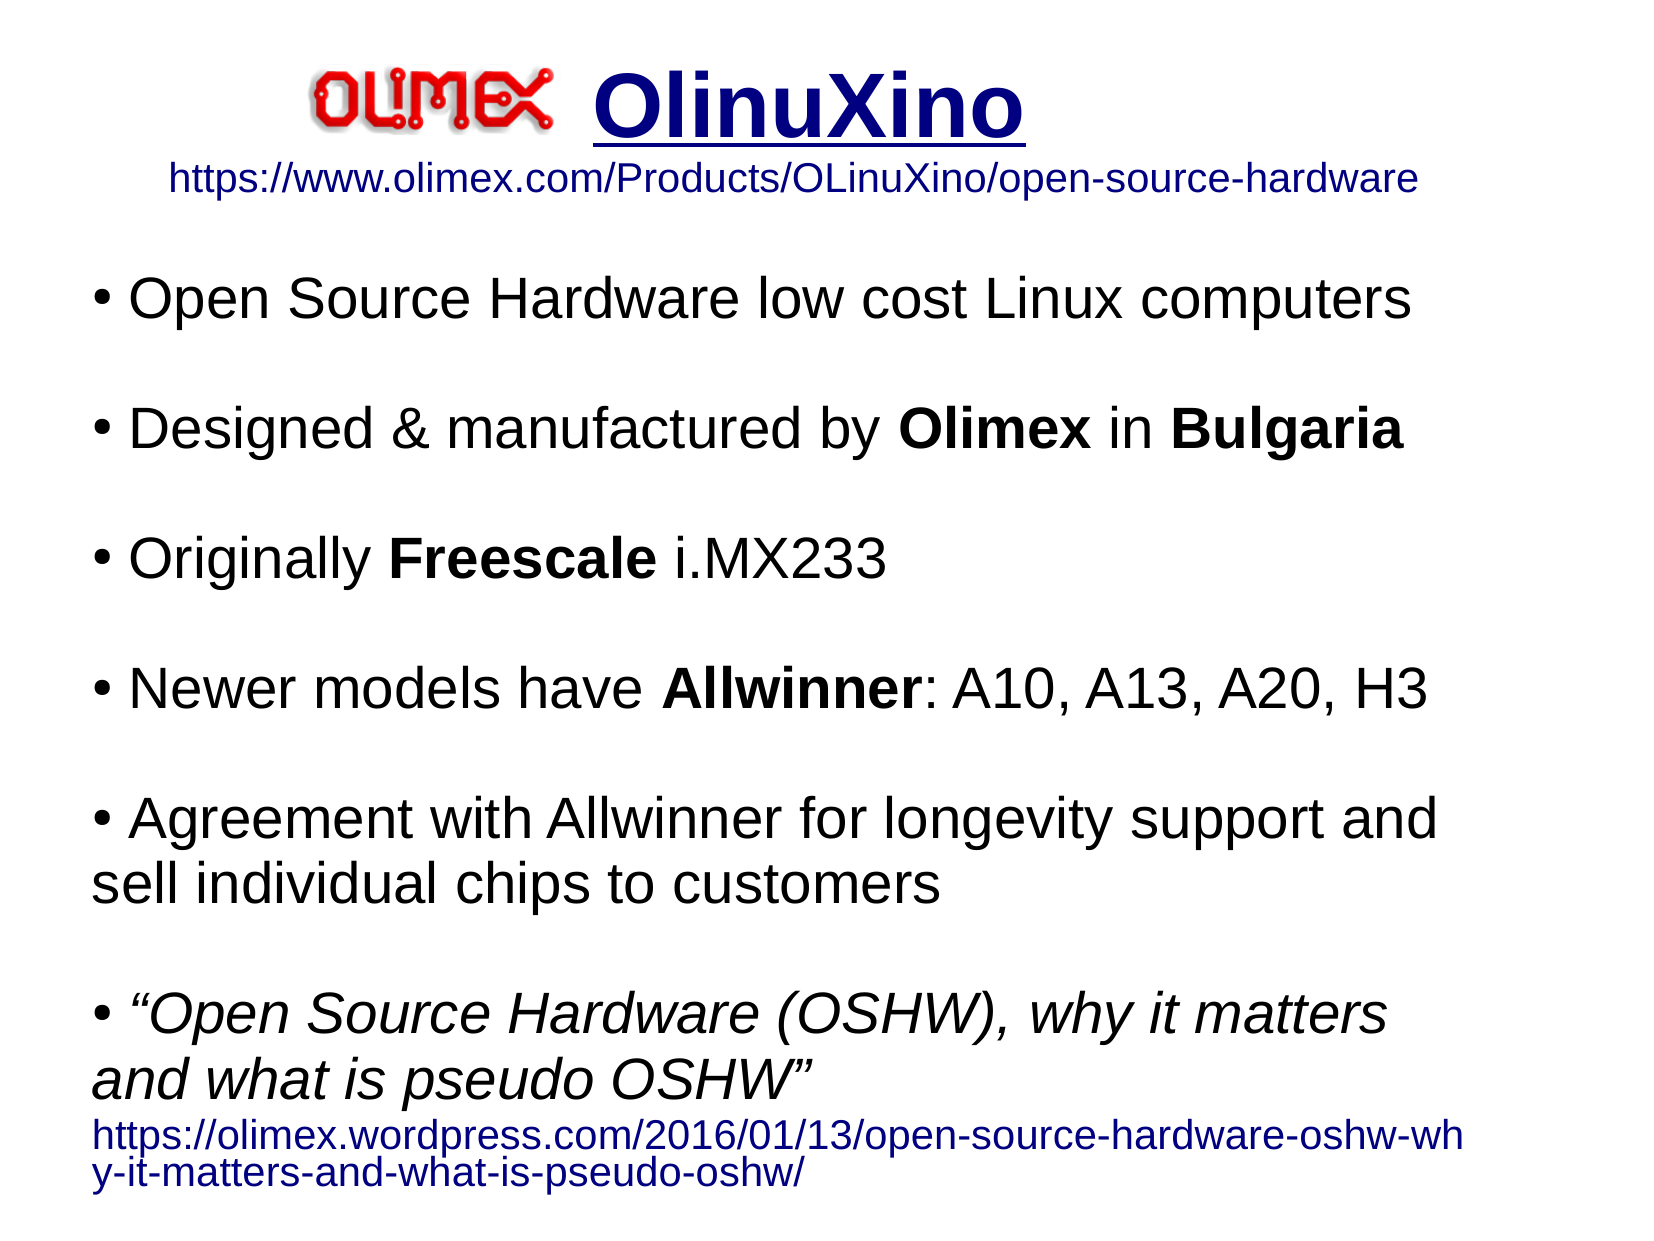

# OlinuXino
https://www.olimex.com/Products/OLinuXino/open-source-hardware
 Open Source Hardware low cost Linux computers
 Designed & manufactured by Olimex in Bulgaria
 Originally Freescale i.MX233
 Newer models have Allwinner: A10, A13, A20, H3
 Agreement with Allwinner for longevity support and sell individual chips to customers
 “Open Source Hardware (OSHW), why it matters and what is pseudo OSHW”https://olimex.wordpress.com/2016/01/13/open-source-hardware-oshw-why-it-matters-and-what-is-pseudo-oshw/